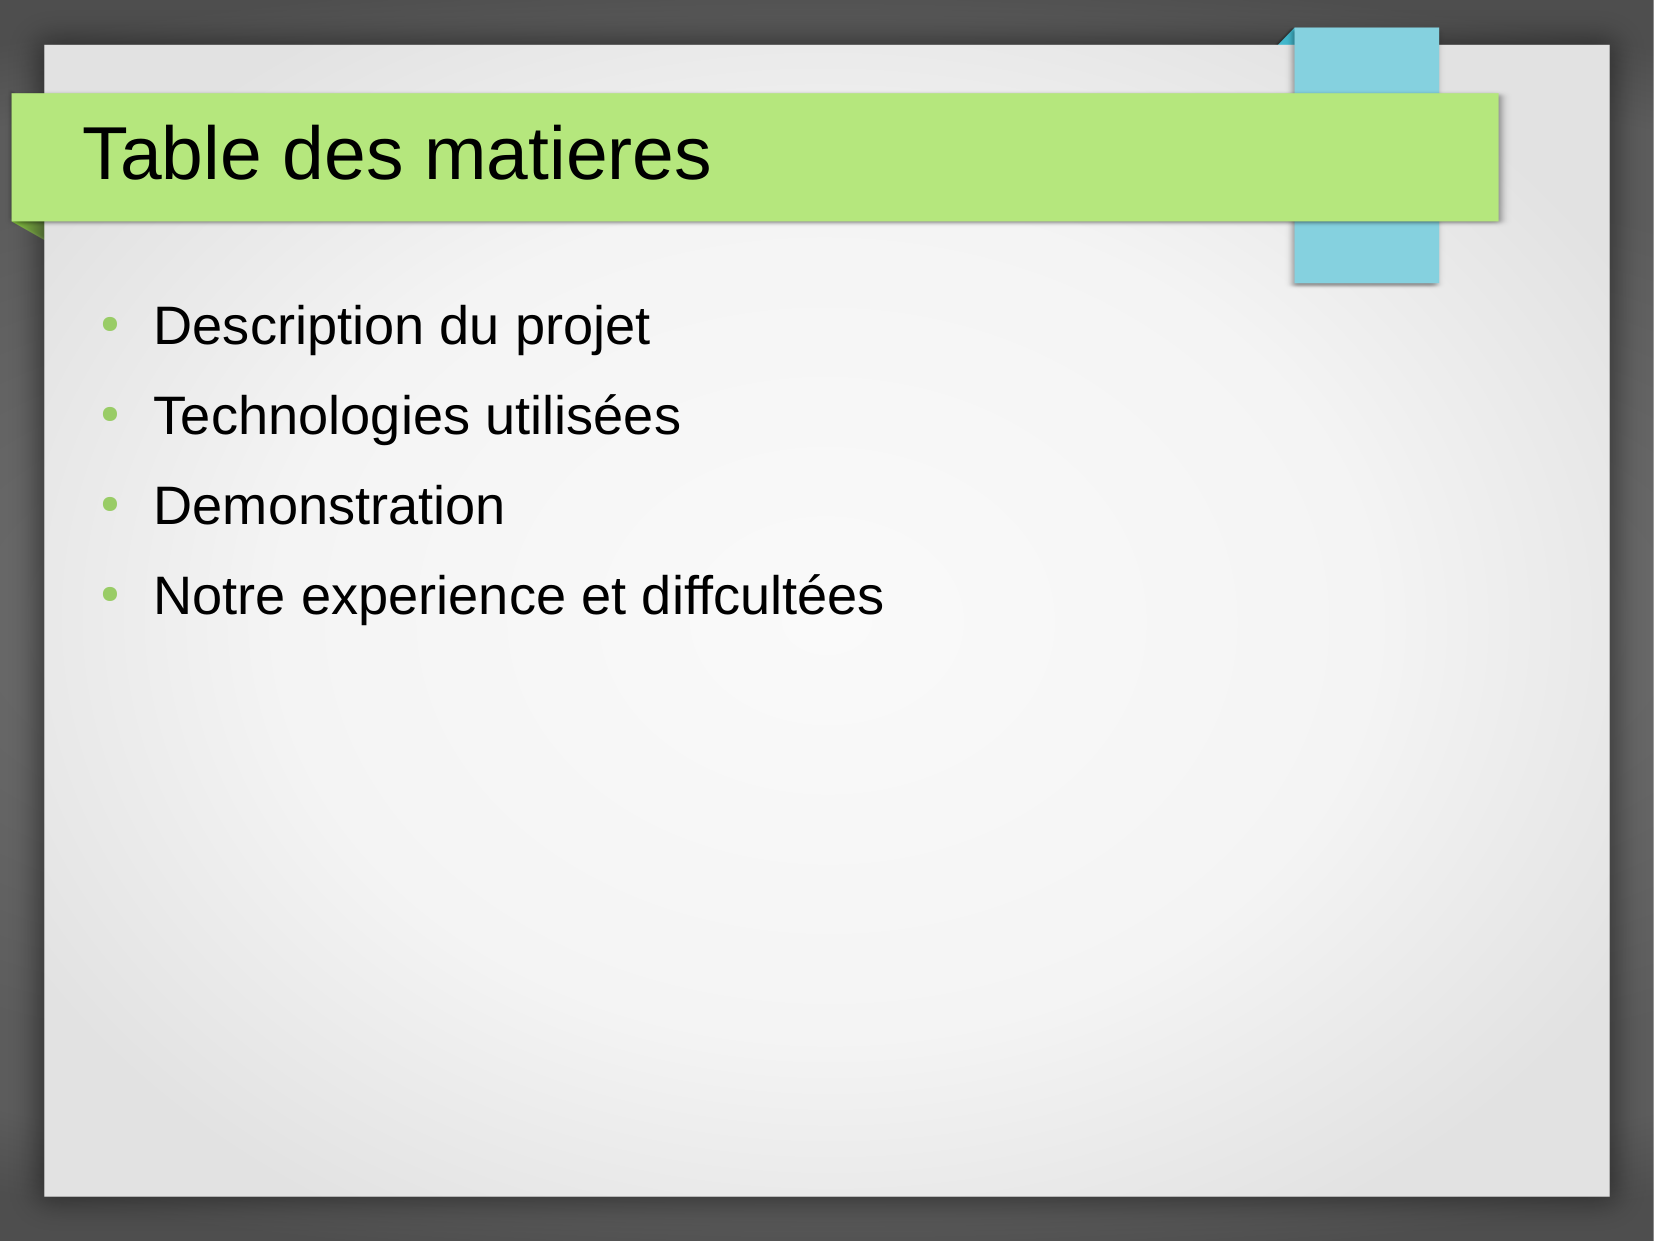

# Table des matieres
Description du projet
Technologies utilisées
Demonstration
Notre experience et diffcultées